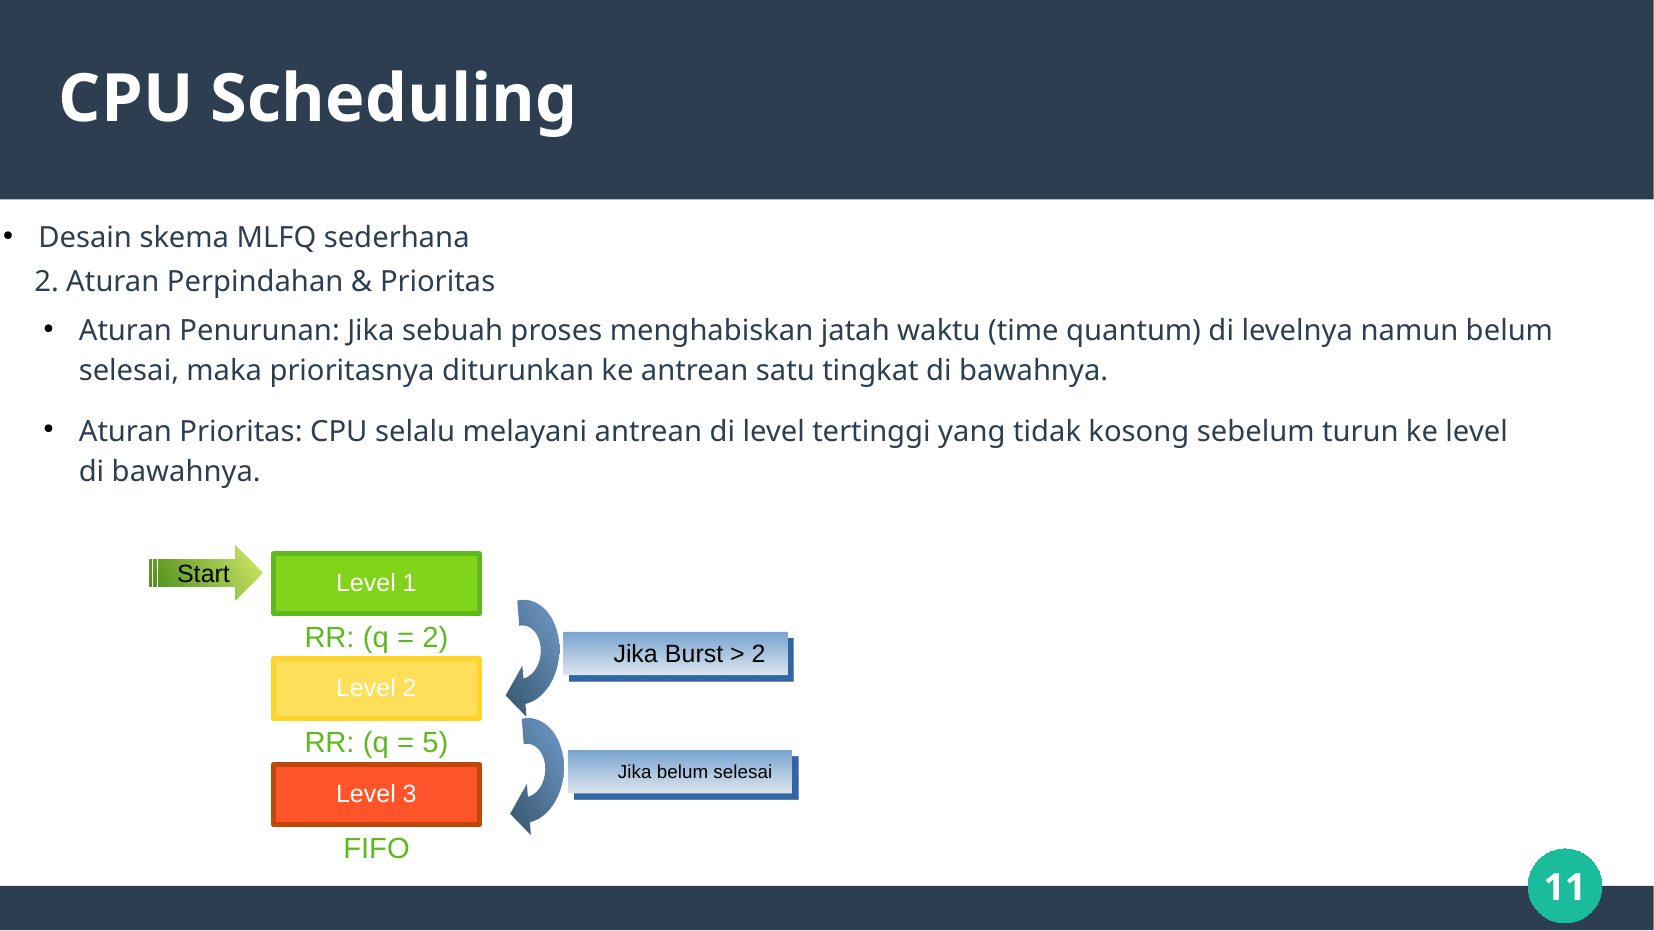

# CPU Scheduling
Desain skema MLFQ sederhana
2. Aturan Perpindahan & Prioritas
Aturan Penurunan: Jika sebuah proses menghabiskan jatah waktu (time quantum) di levelnya namun belum
selesai, maka prioritasnya diturunkan ke antrean satu tingkat di bawahnya.
Aturan Prioritas: CPU selalu melayani antrean di level tertinggi yang tidak kosong sebelum turun ke level
di bawahnya.
Start
Level 1
RR: (q = 2)
Jika Burst > 2
Level 2
RR: (q = 5)
Jika belum selesai
Level 3
FIFO
11